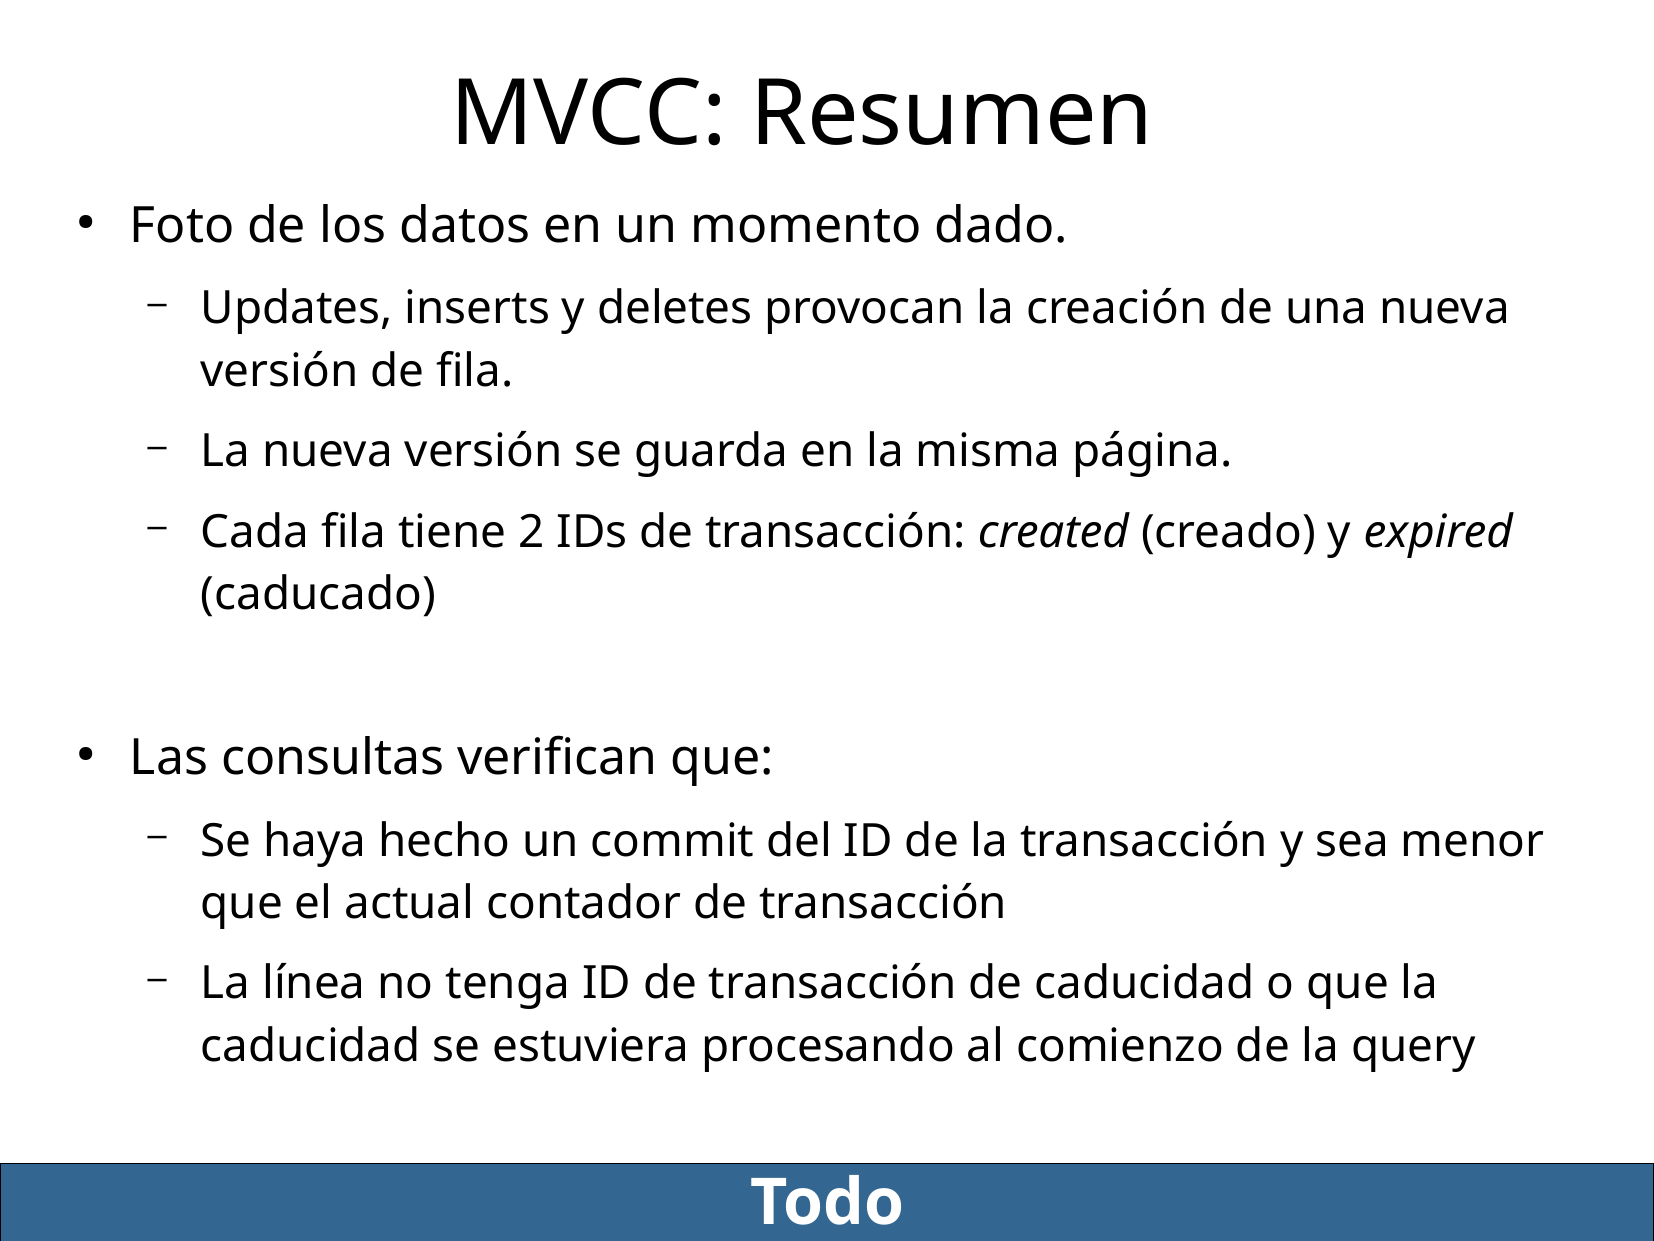

# MVCC: Resumen
Foto de los datos en un momento dado.
Updates, inserts y deletes provocan la creación de una nueva versión de fila.
La nueva versión se guarda en la misma página.
Cada fila tiene 2 IDs de transacción: created (creado) y expired (caducado)
Las consultas verifican que:
Se haya hecho un commit del ID de la transacción y sea menor que el actual contador de transacción
La línea no tenga ID de transacción de caducidad o que la caducidad se estuviera procesando al comienzo de la query